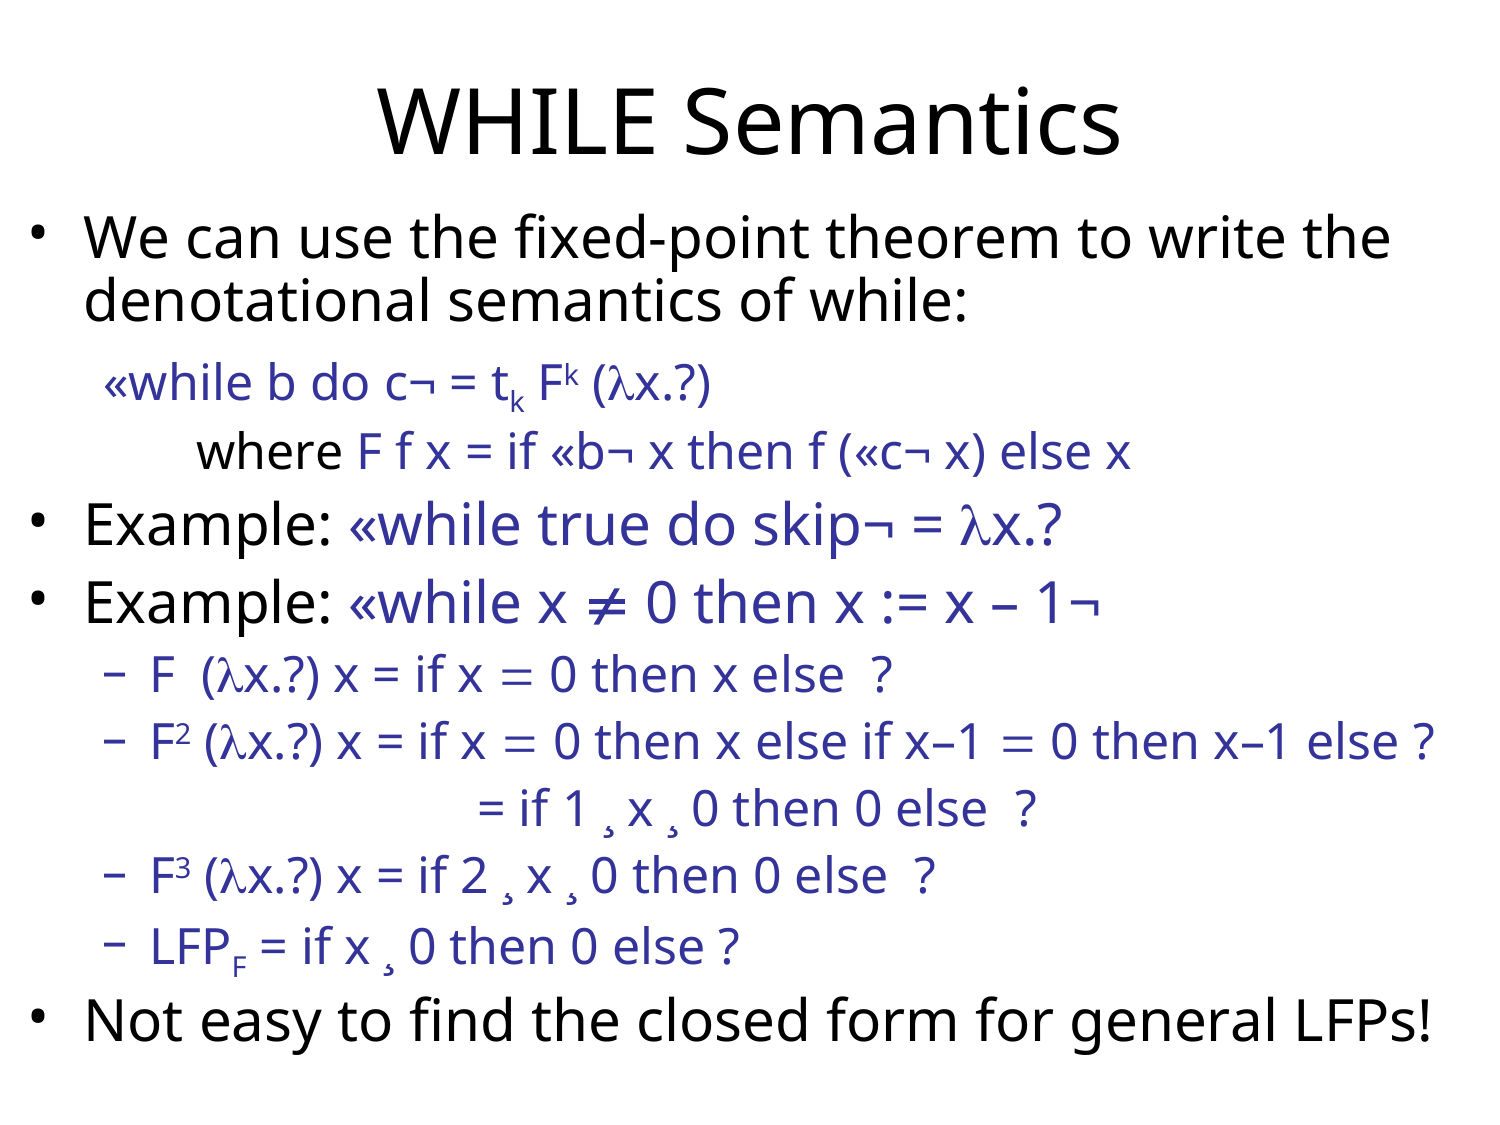

# WHILE Semantics
We can use the fixed-point theorem to write the denotational semantics of while:
 «while b do c¬ = tk Fk (x.?)
 where F f x = if «b¬ x then f («c¬ x) else x
Example: «while true do skip¬ = x.?
Example: «while x  0 then x := x – 1¬
F (x.?) x = if x  0 then x else ?
F2 (x.?) x = if x  0 then x else if x–1  0 then x–1 else ?
 	= if 1 ¸ x ¸ 0 then 0 else ?
F3 (x.?) x = if 2 ¸ x ¸ 0 then 0 else ?
LFPF = if x ¸ 0 then 0 else ?
Not easy to find the closed form for general LFPs!